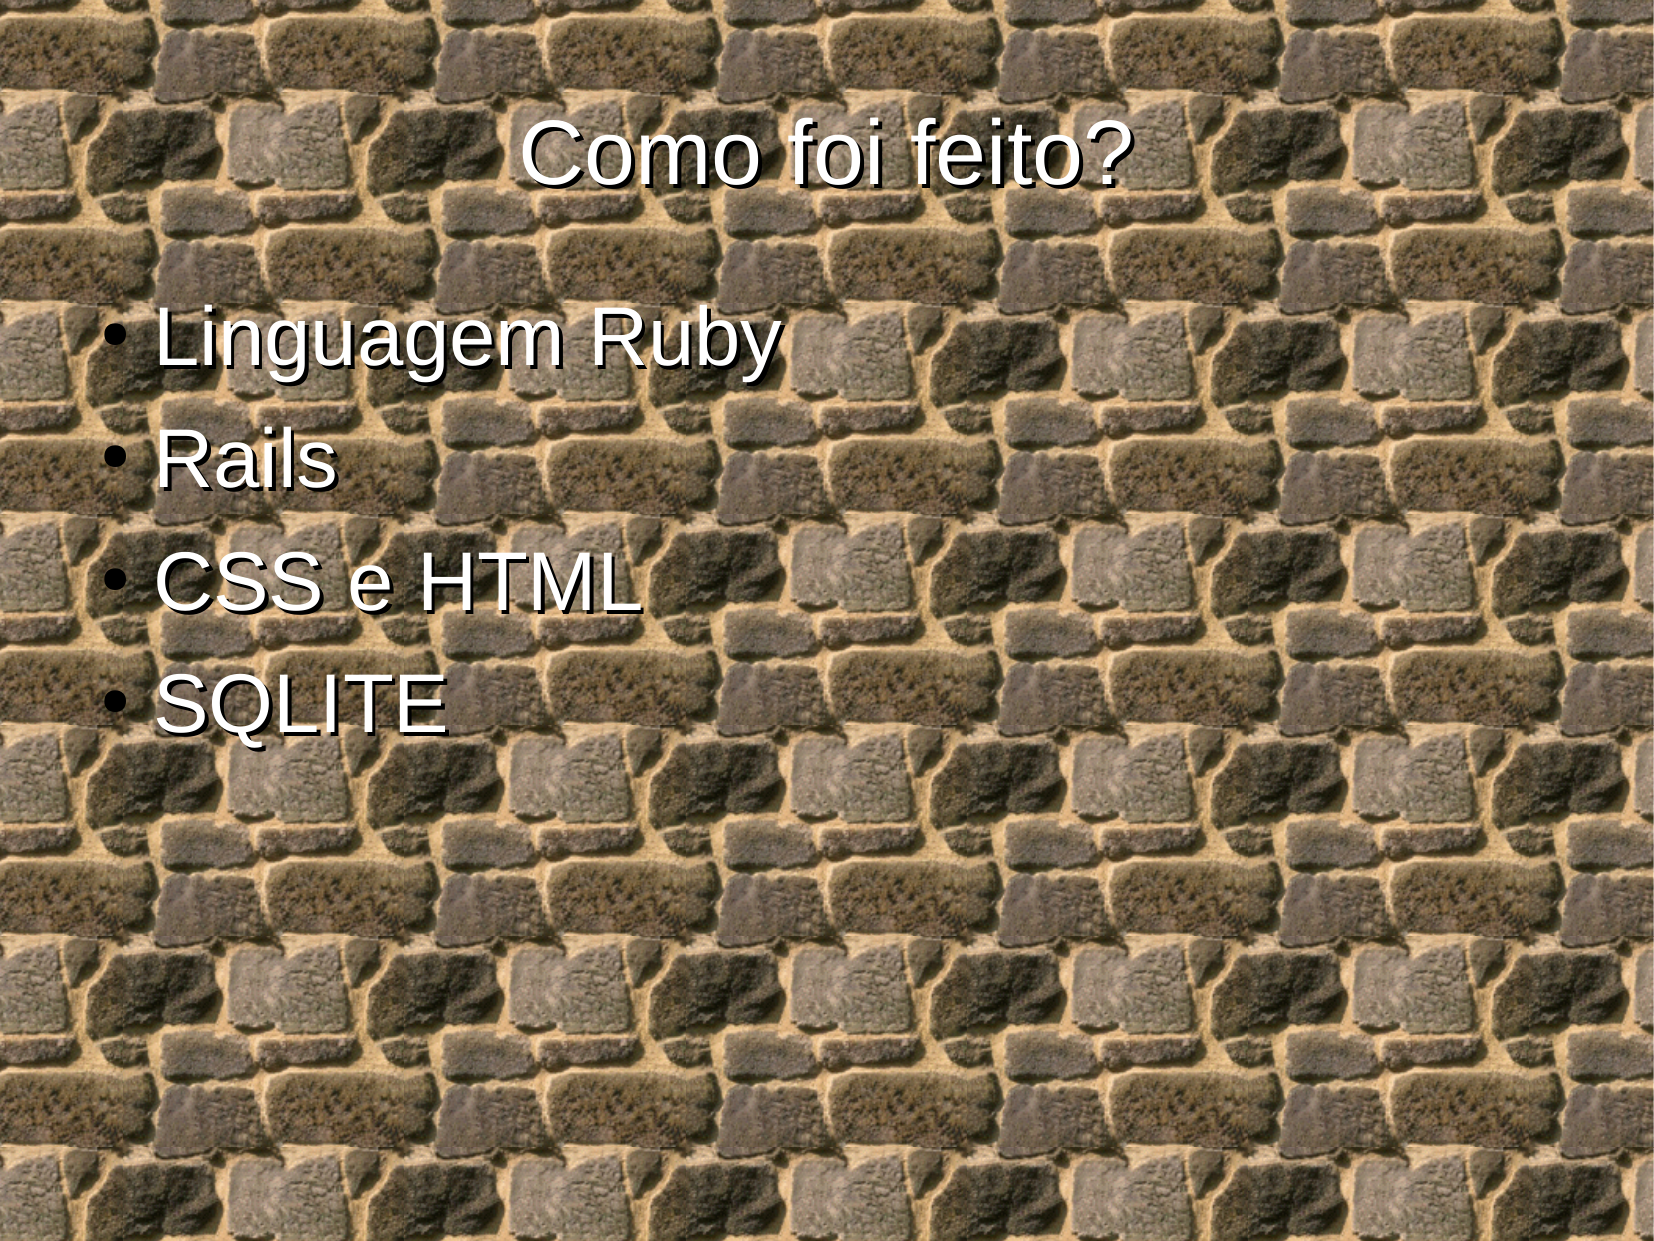

# Como foi feito?
Linguagem Ruby
Rails
CSS e HTML
SQLITE